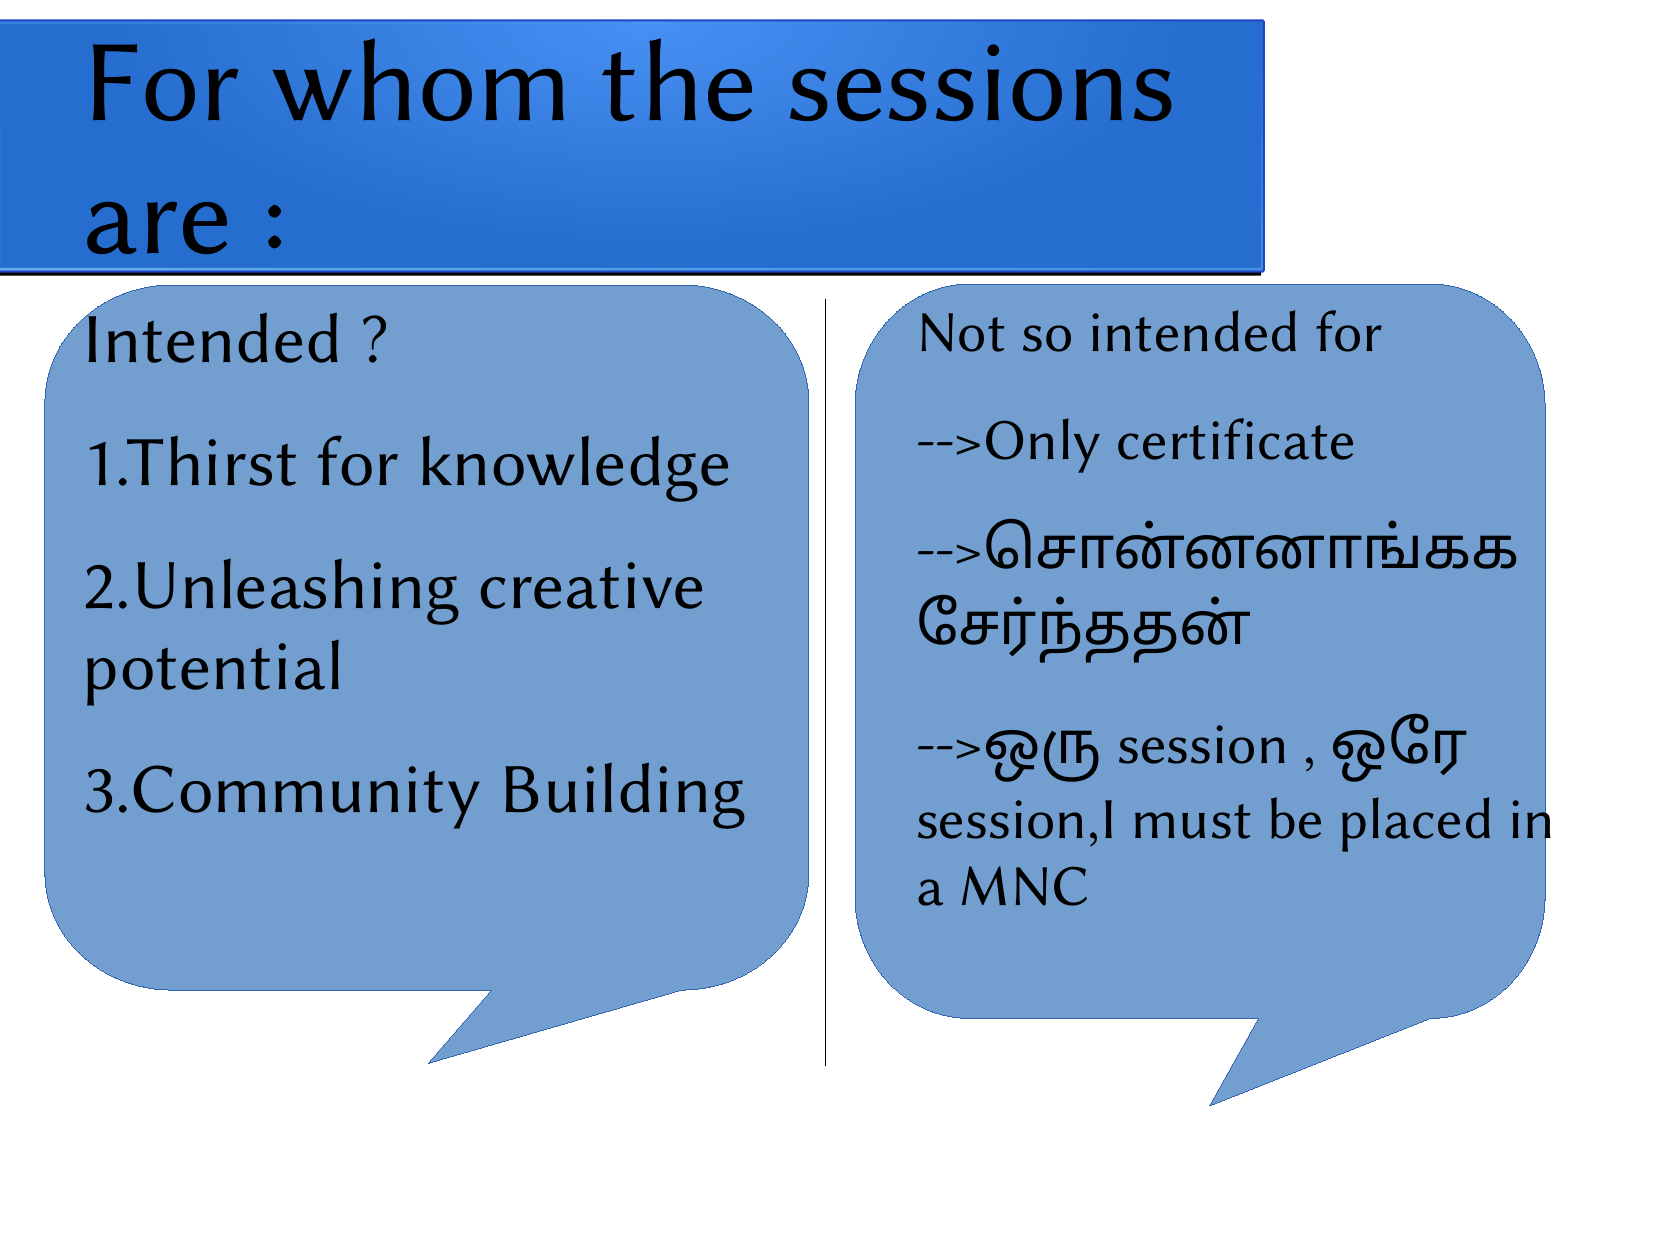

# For whom the sessions are :
Intended ?
1.Thirst for knowledge
2.Unleashing creative potential
3.Community Building
Not so intended for
-->Only certificate
-->சொன்னனாங்கக சேர்ந்ததன்
-->ஒரு session , ஒரே session,I must be placed in a MNC